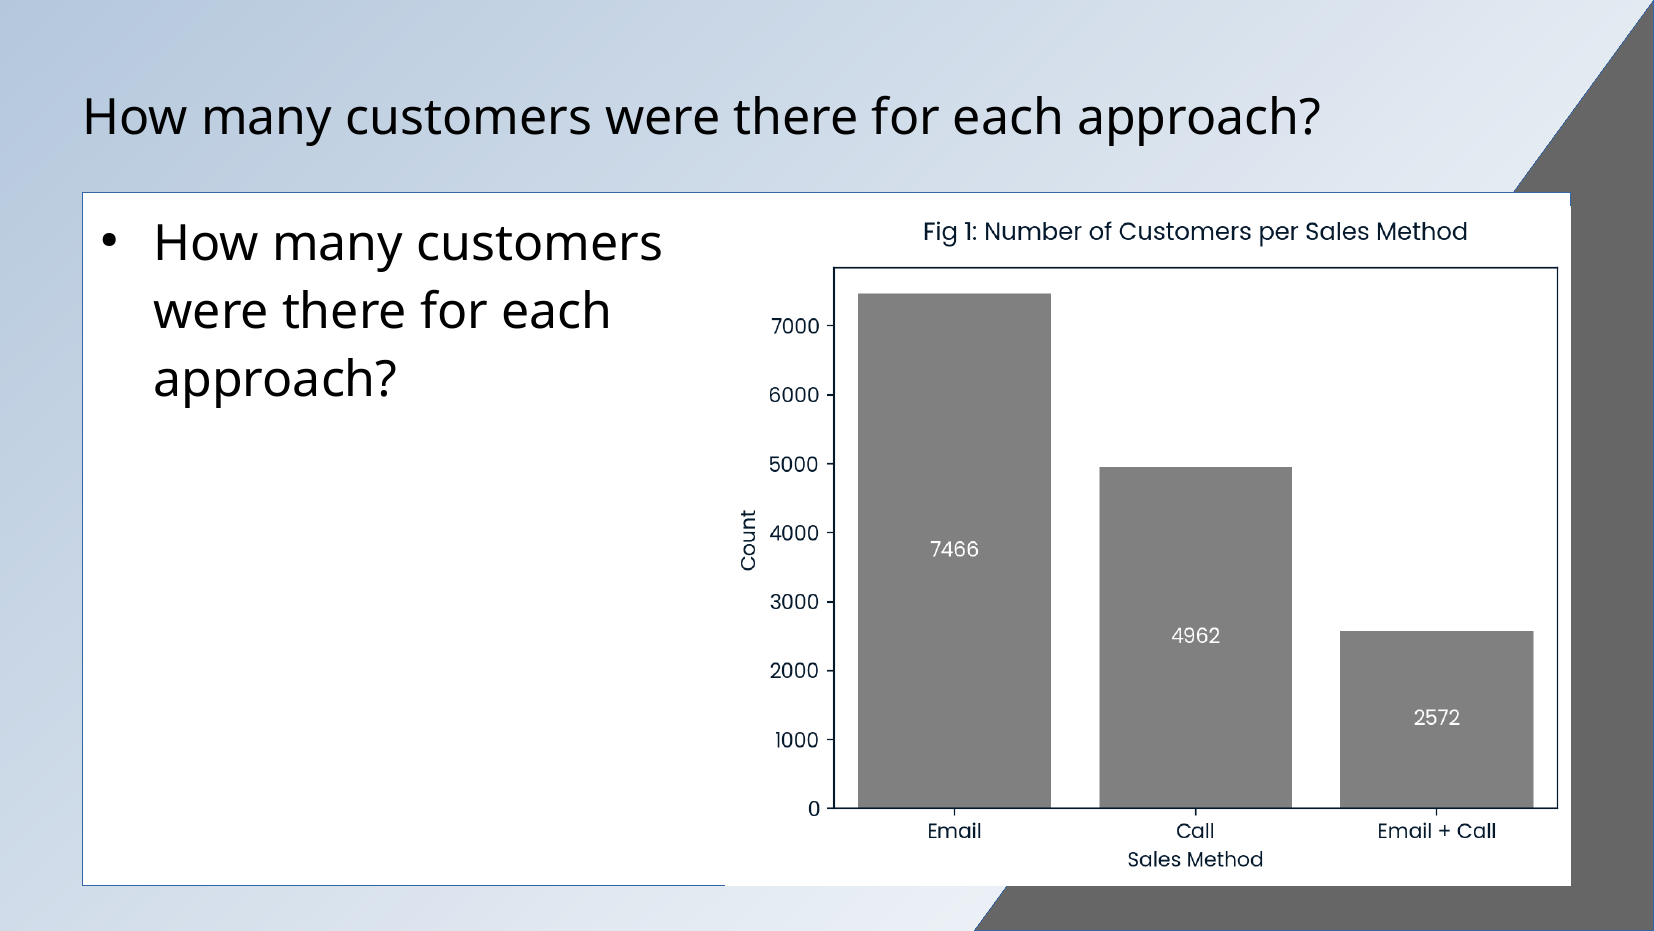

# How many customers were there for each approach?
How many customers were there for each approach?